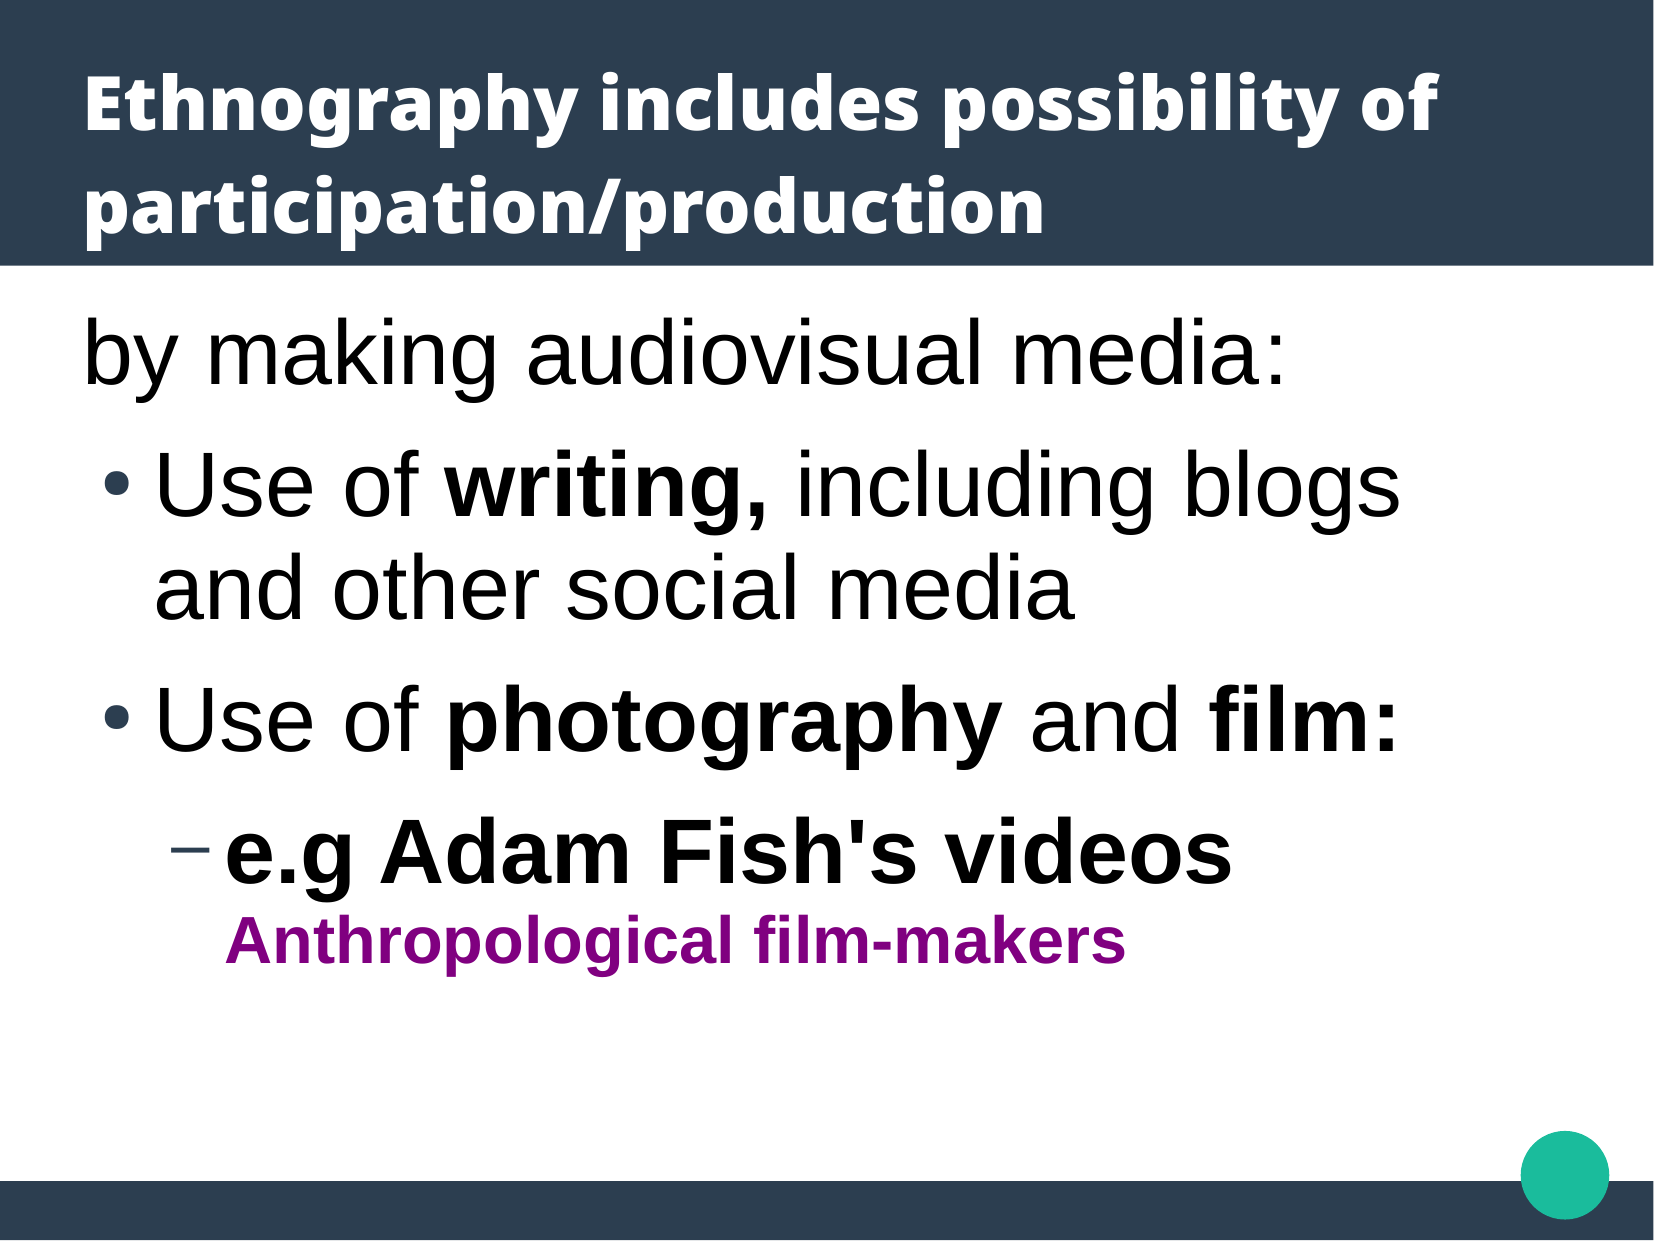

# Ethnography includes possibility of participation/production
by making audiovisual media	:
Use of writing, including blogs and other social media
Use of photography and film:
e.g Adam Fish's videosAnthropological film-makers